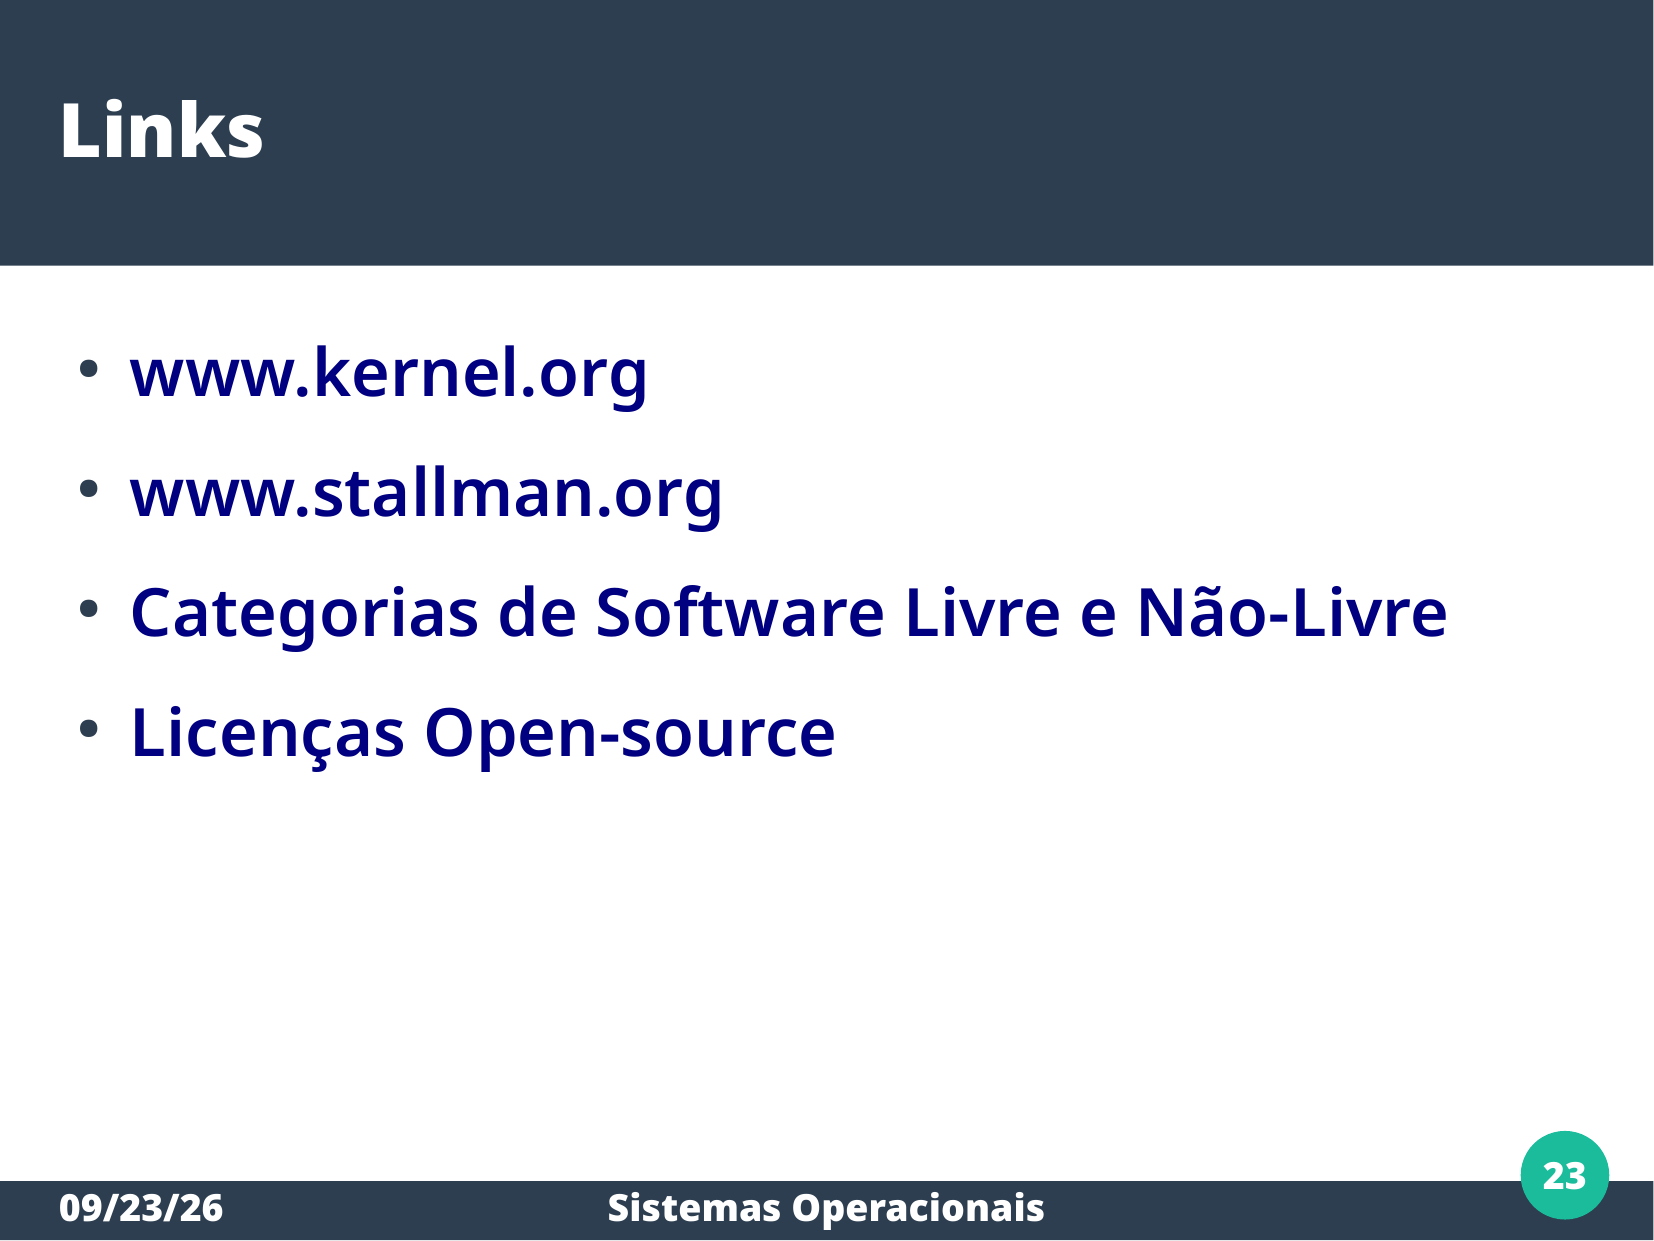

# Links
www.kernel.org
www.stallman.org
Categorias de Software Livre e Não-Livre
Licenças Open-source
23
Sistemas Operacionais